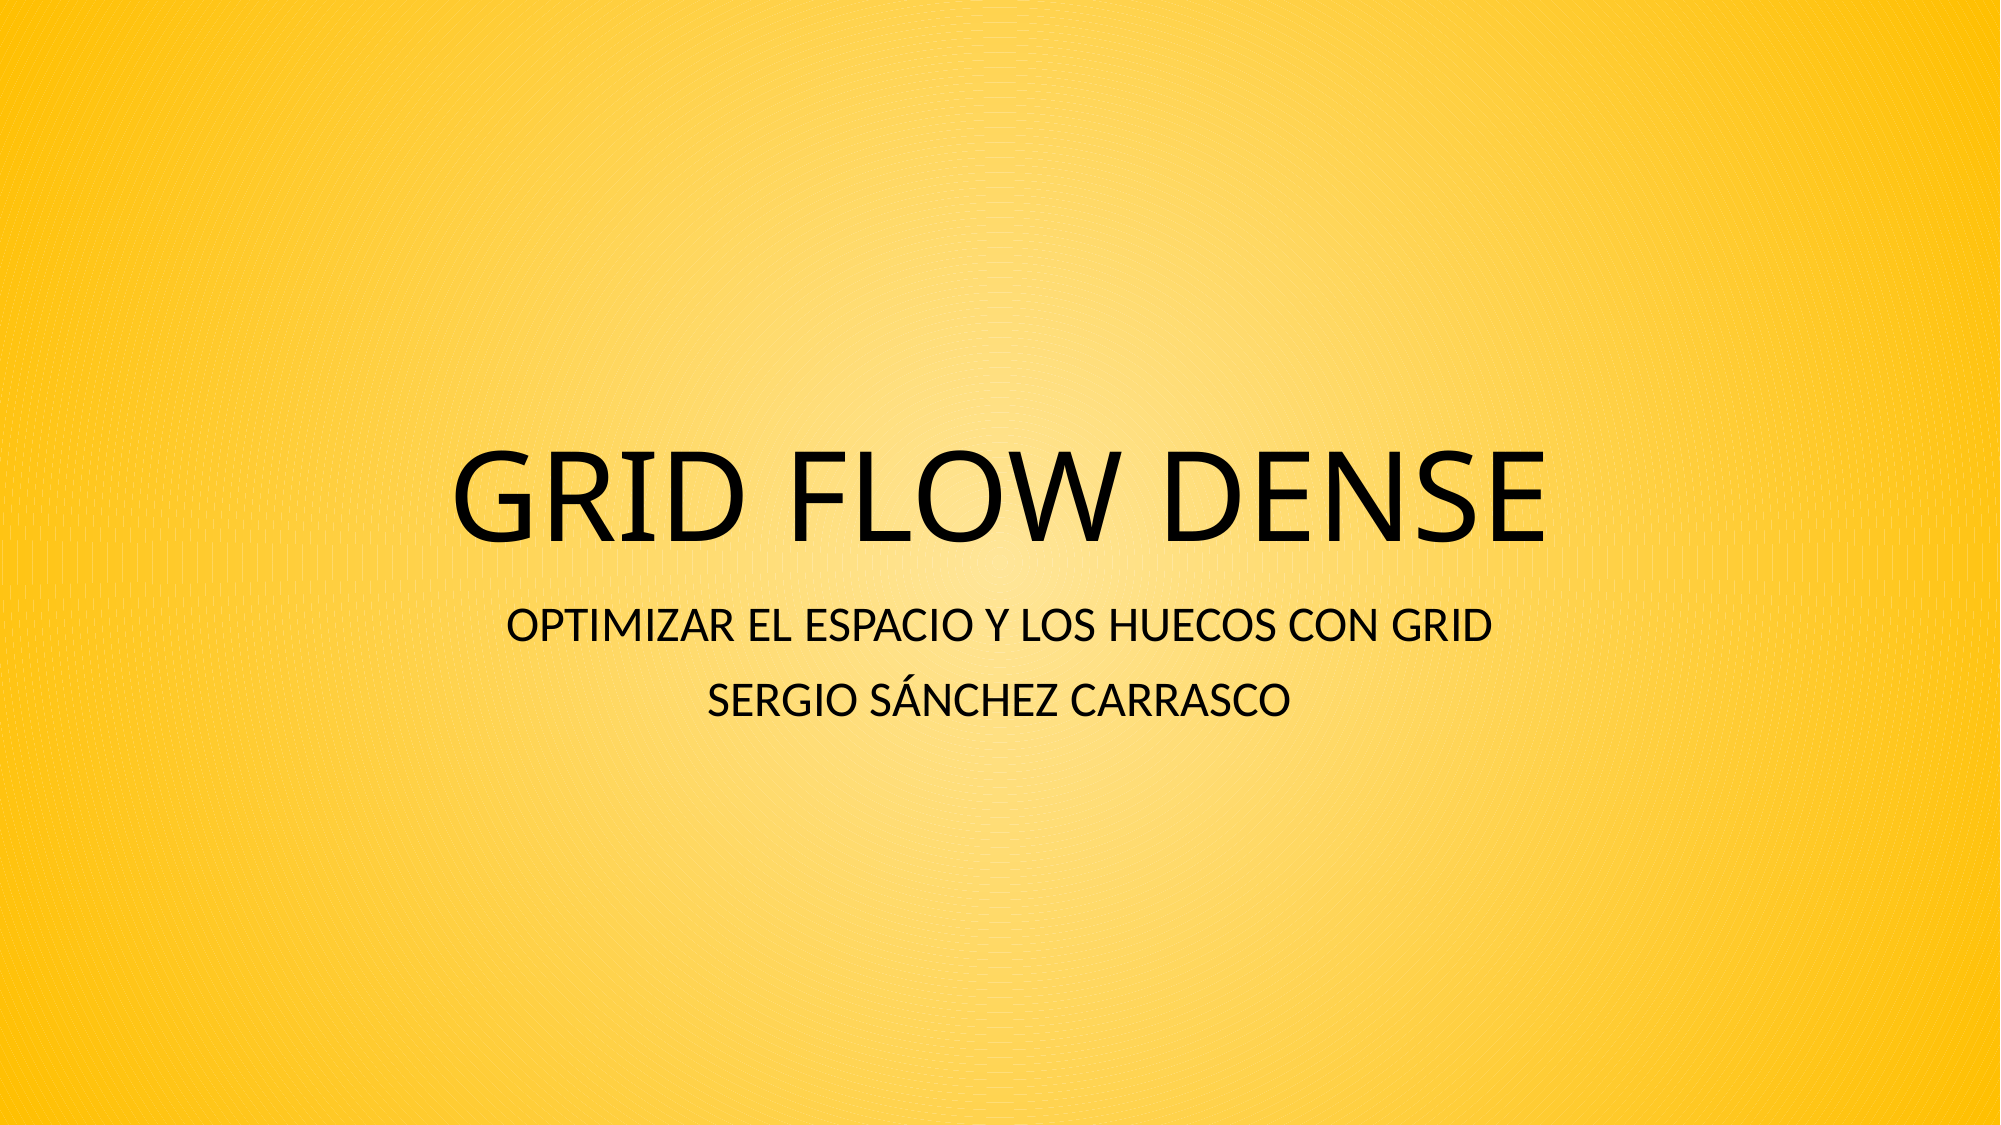

# GRID FLOW DENSE
OPTIMIZAR EL ESPACIO Y LOS HUECOS CON GRID
SERGIO SÁNCHEZ CARRASCO